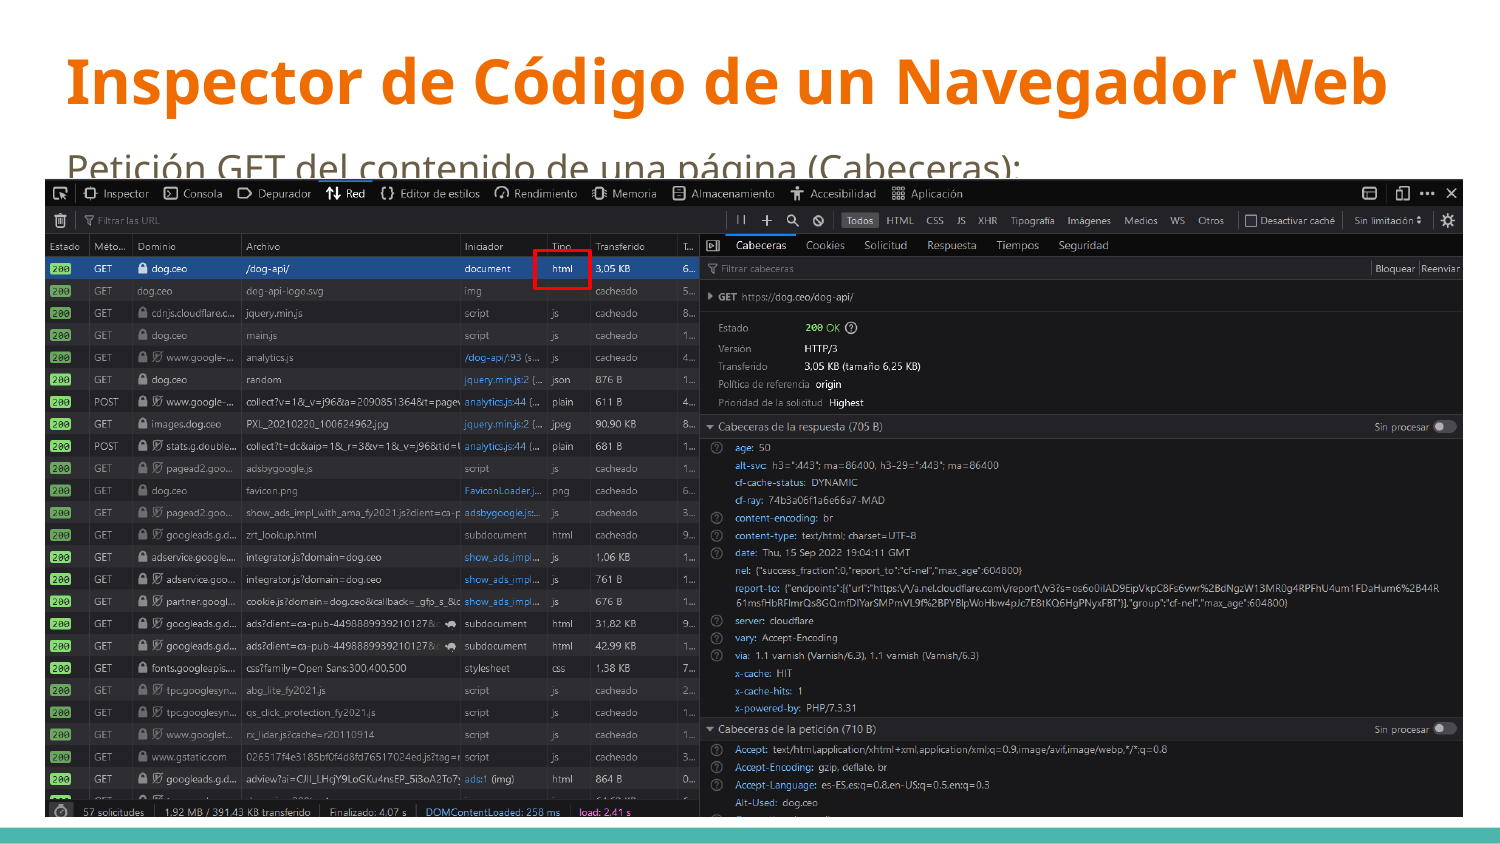

# Inspector de Código de un Navegador Web
Petición GET del contenido de una página (Cabeceras):